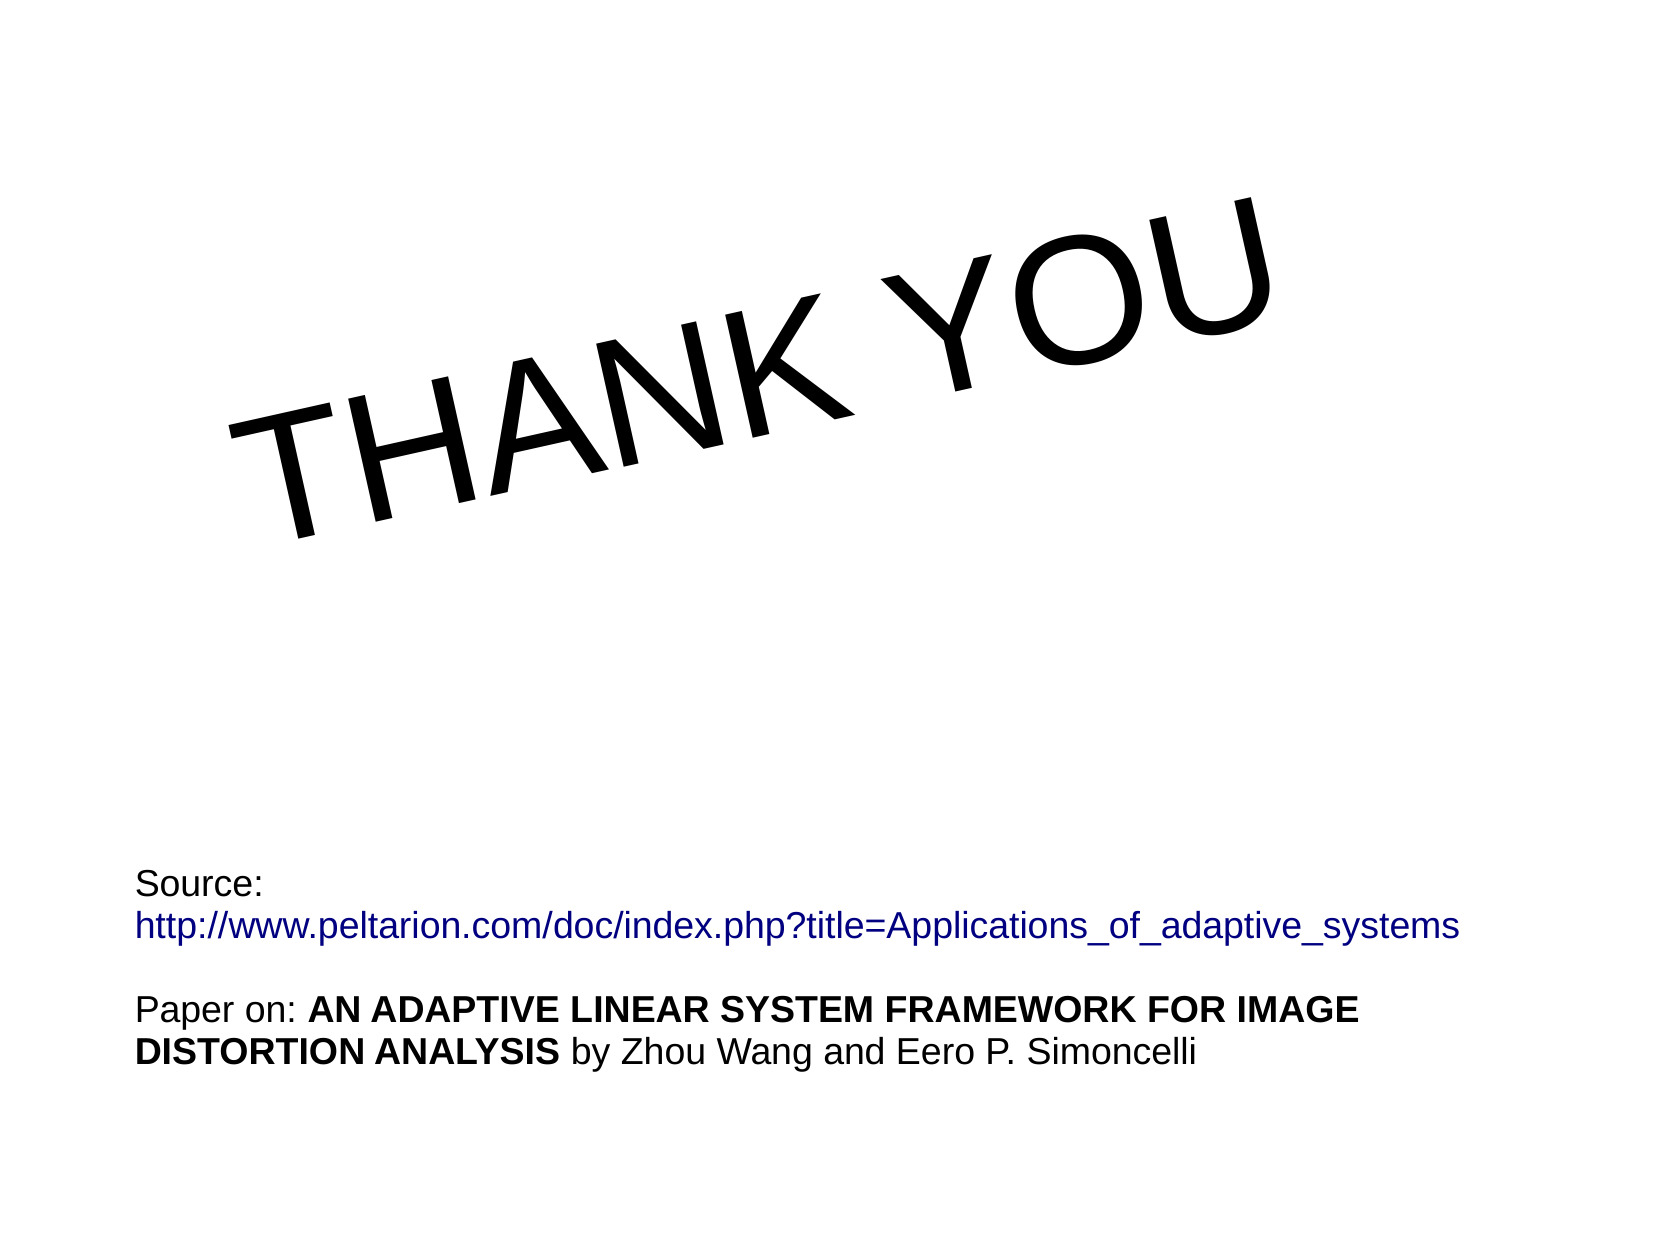

THANK YOU
Source:
http://www.peltarion.com/doc/index.php?title=Applications_of_adaptive_systems
Paper on: AN ADAPTIVE LINEAR SYSTEM FRAMEWORK FOR IMAGE DISTORTION ANALYSIS by Zhou Wang and Eero P. Simoncelli